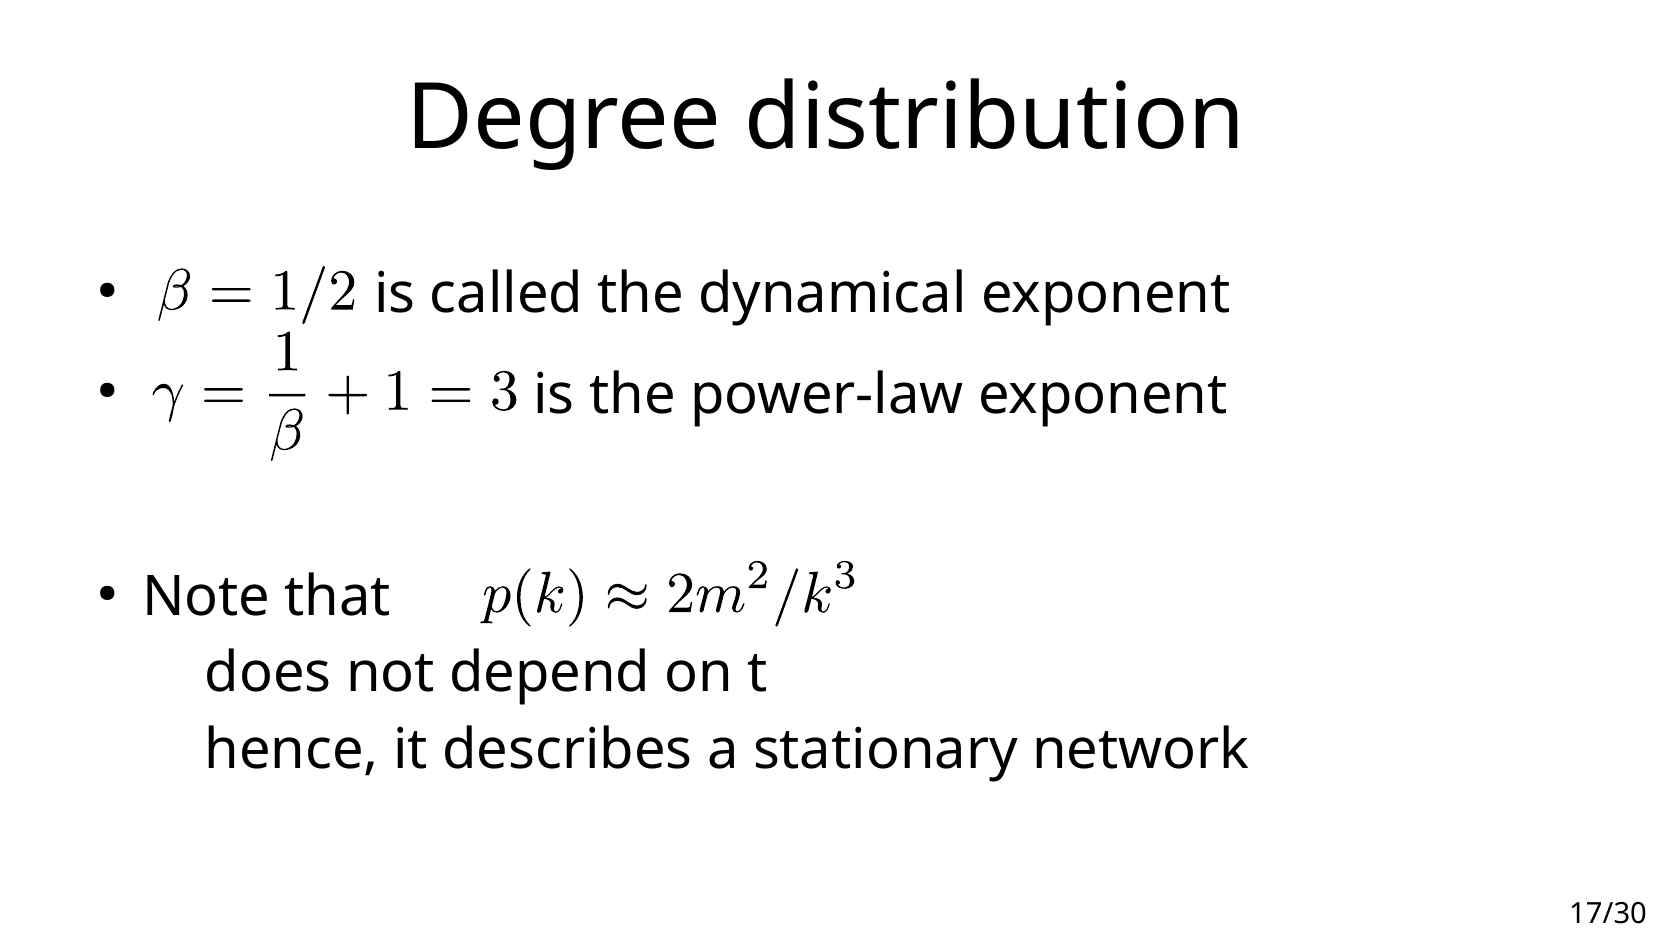

# Degree distribution
 is called the dynamical exponent
 is the power-law exponent
Note that
	does not depend on t
	hence, it describes a stationary network
17